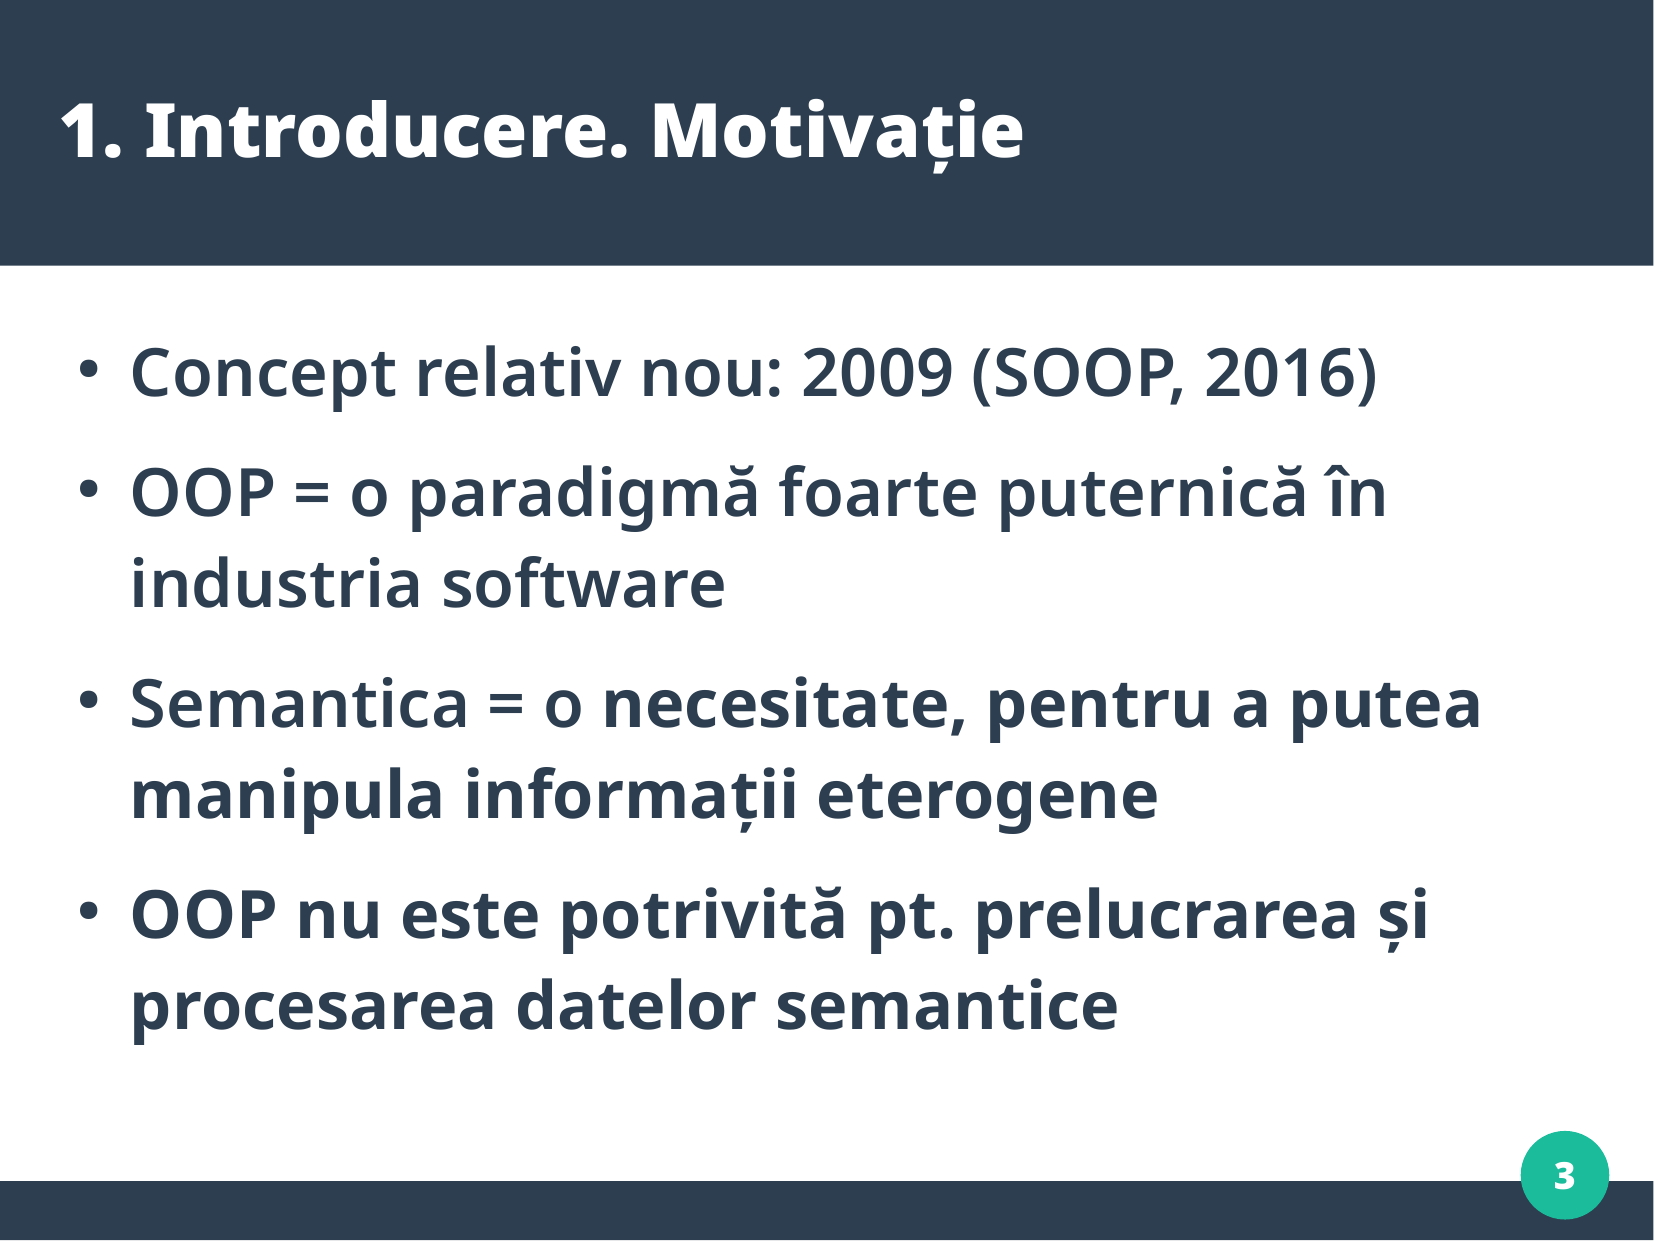

# 1. Introducere. Motivație
Concept relativ nou: 2009 (SOOP, 2016)
OOP = o paradigmă foarte puternică în industria software
Semantica = o necesitate, pentru a putea manipula informații eterogene
OOP nu este potrivită pt. prelucrarea și procesarea datelor semantice
3